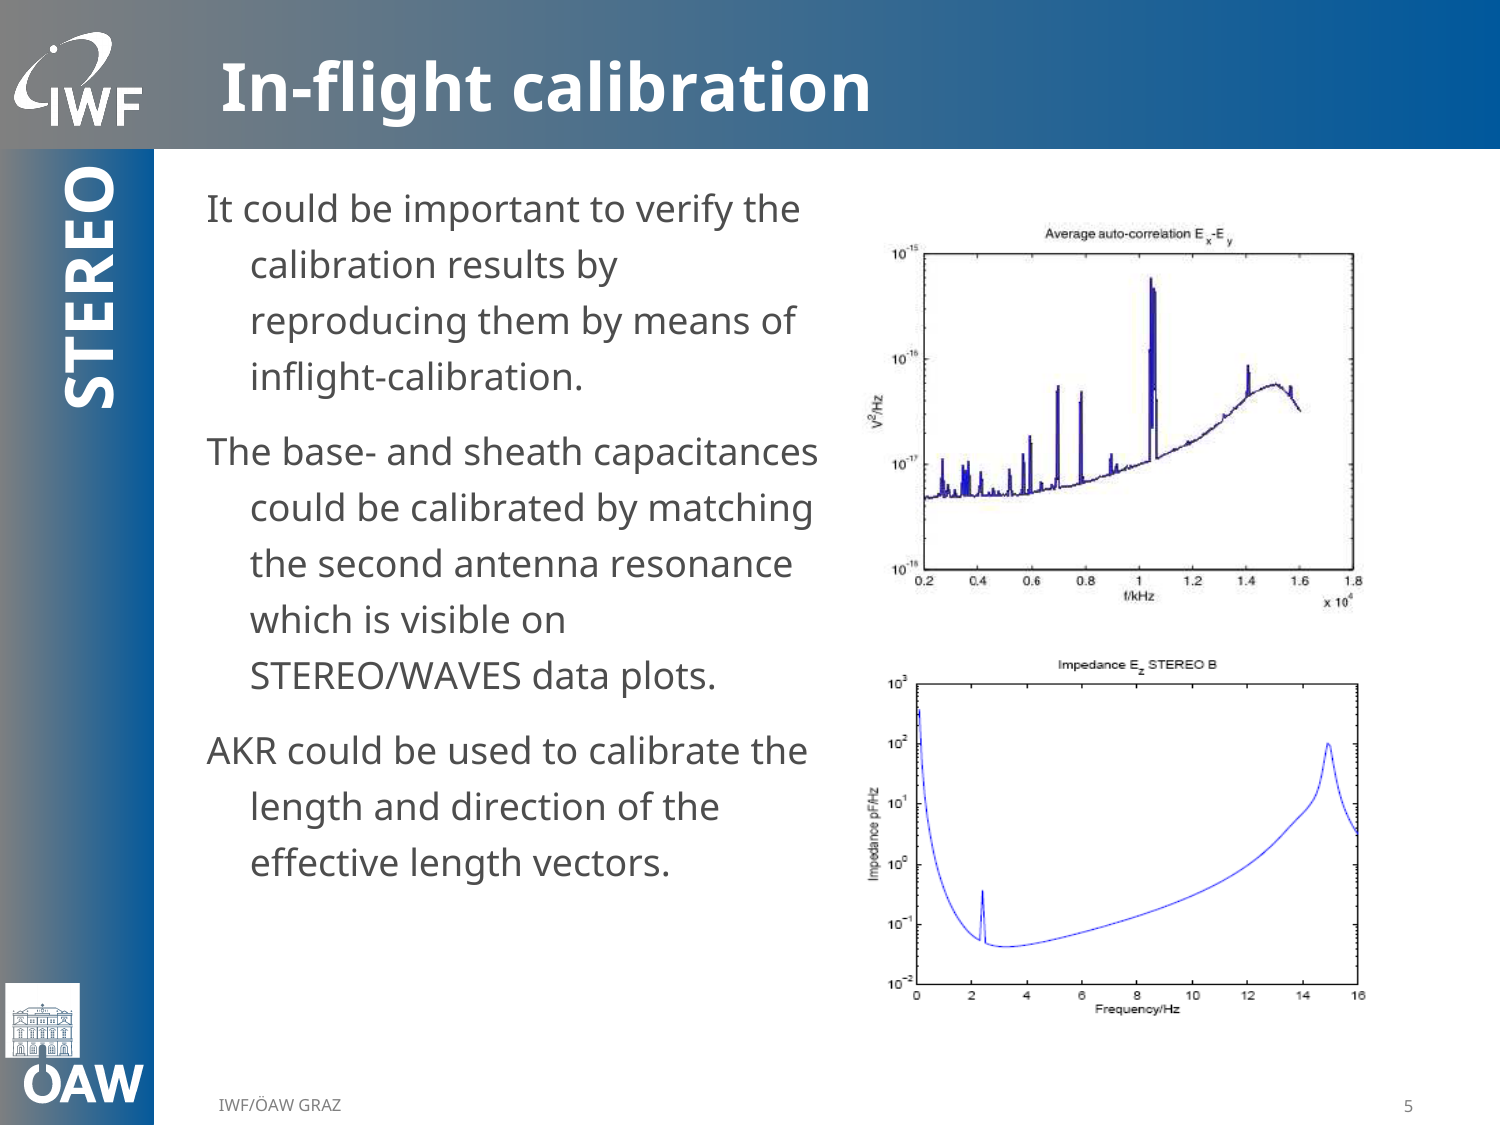

In-flight calibration
# It could be important to verify the calibration results by reproducing them by means of inflight-calibration.
The base- and sheath capacitances could be calibrated by matching the second antenna resonance which is visible on STEREO/WAVES data plots.
AKR could be used to calibrate the length and direction of the effective length vectors.
STEREO
IWF/ÖAW GRAZ
5